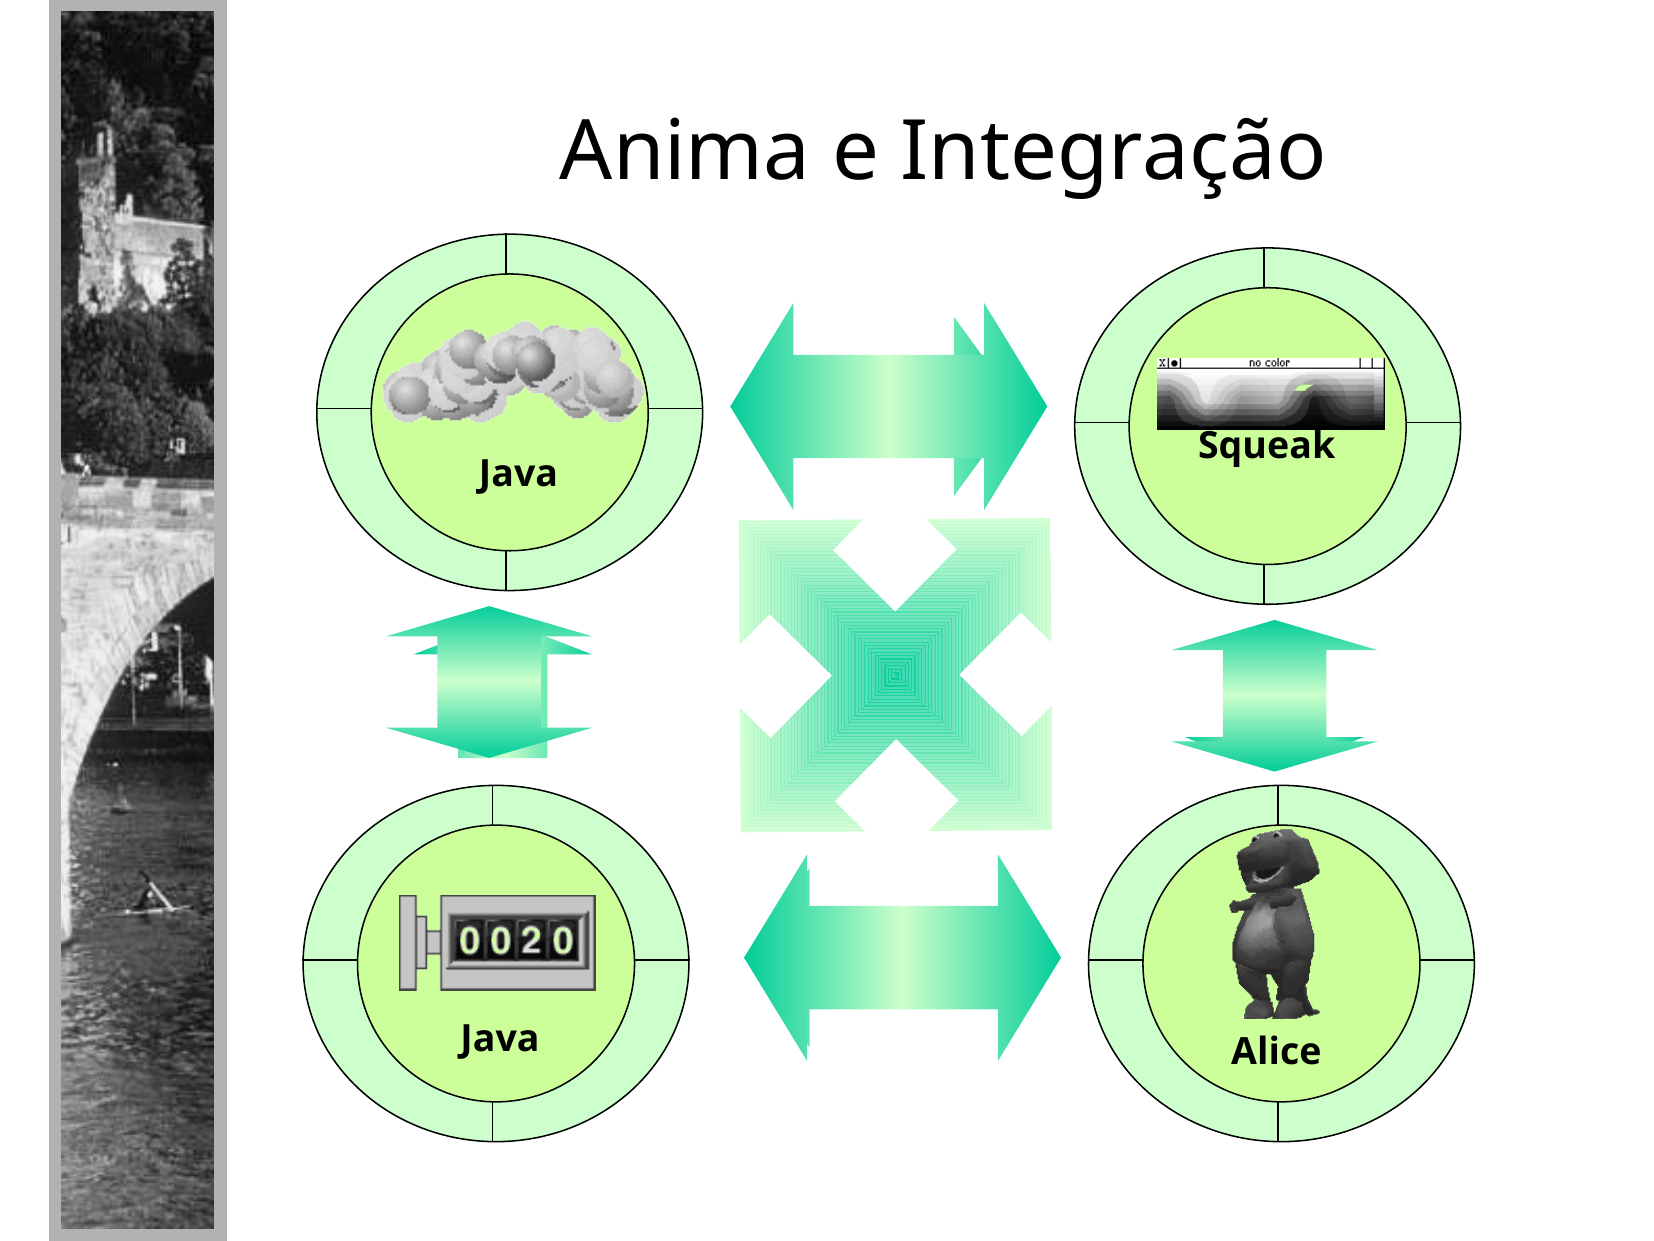

# Anima e Integração
Java
Squeak
Java
Squeak
Alice
Java
Java
Alice